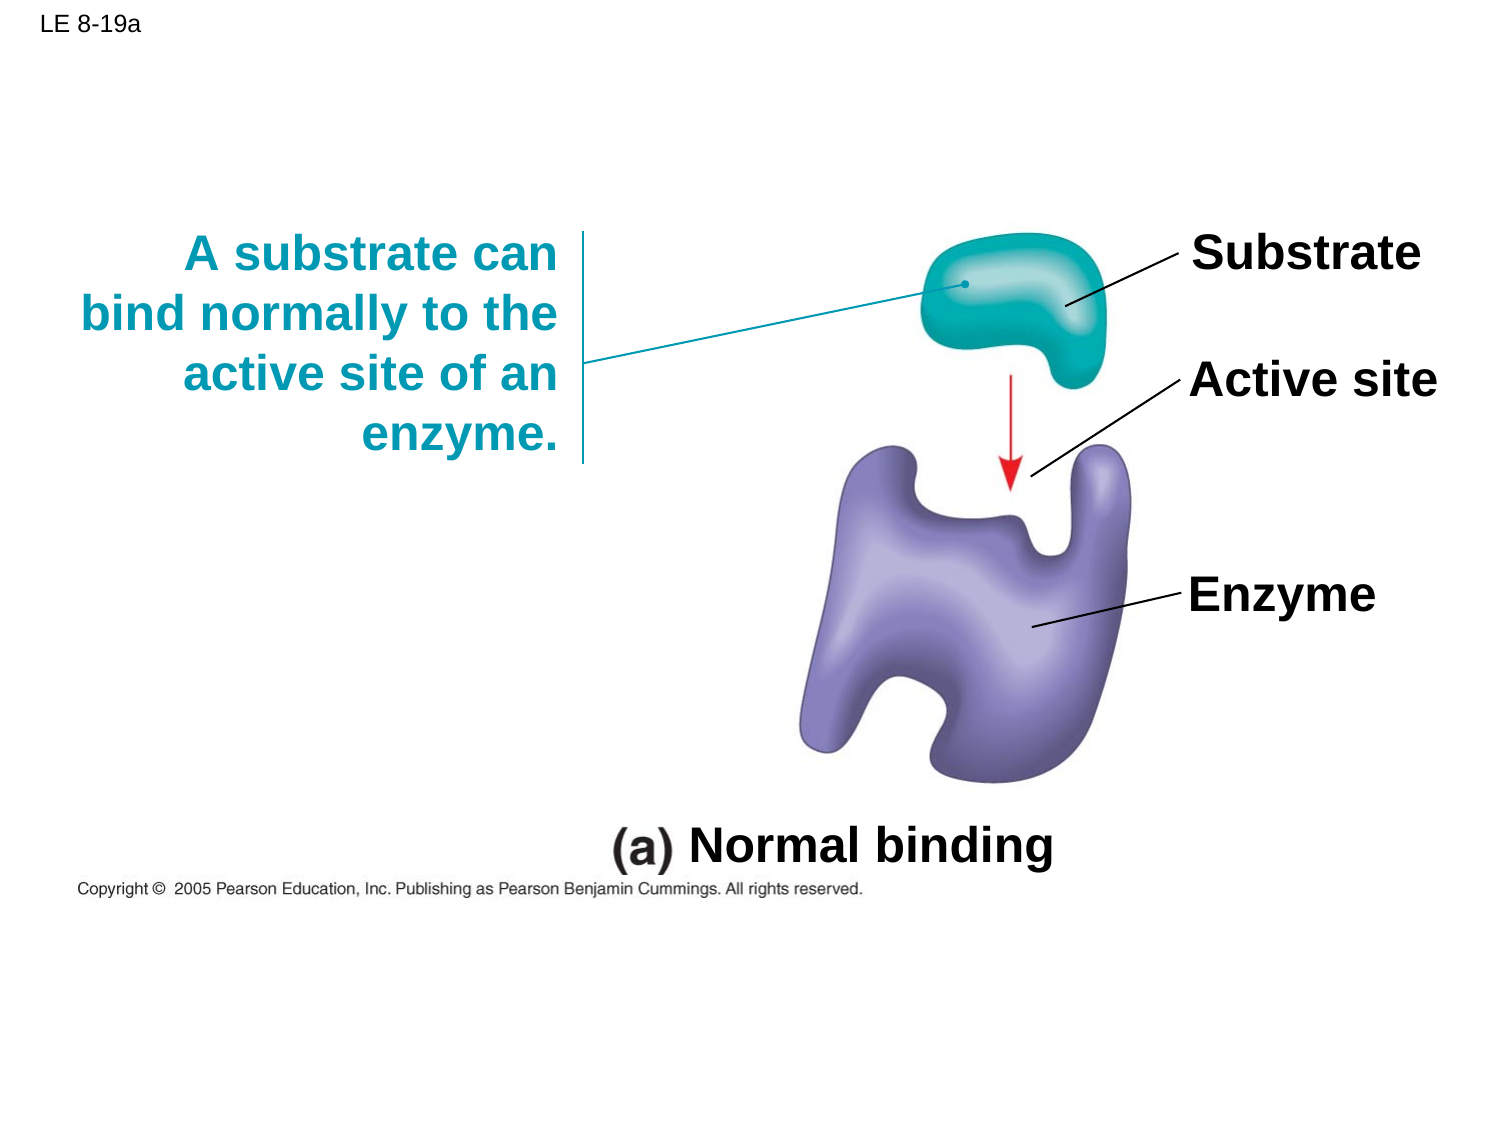

# LE 8-19a
Substrate
A substrate can
bind normally to the
active site of an
enzyme.
Active site
Enzyme
Normal binding